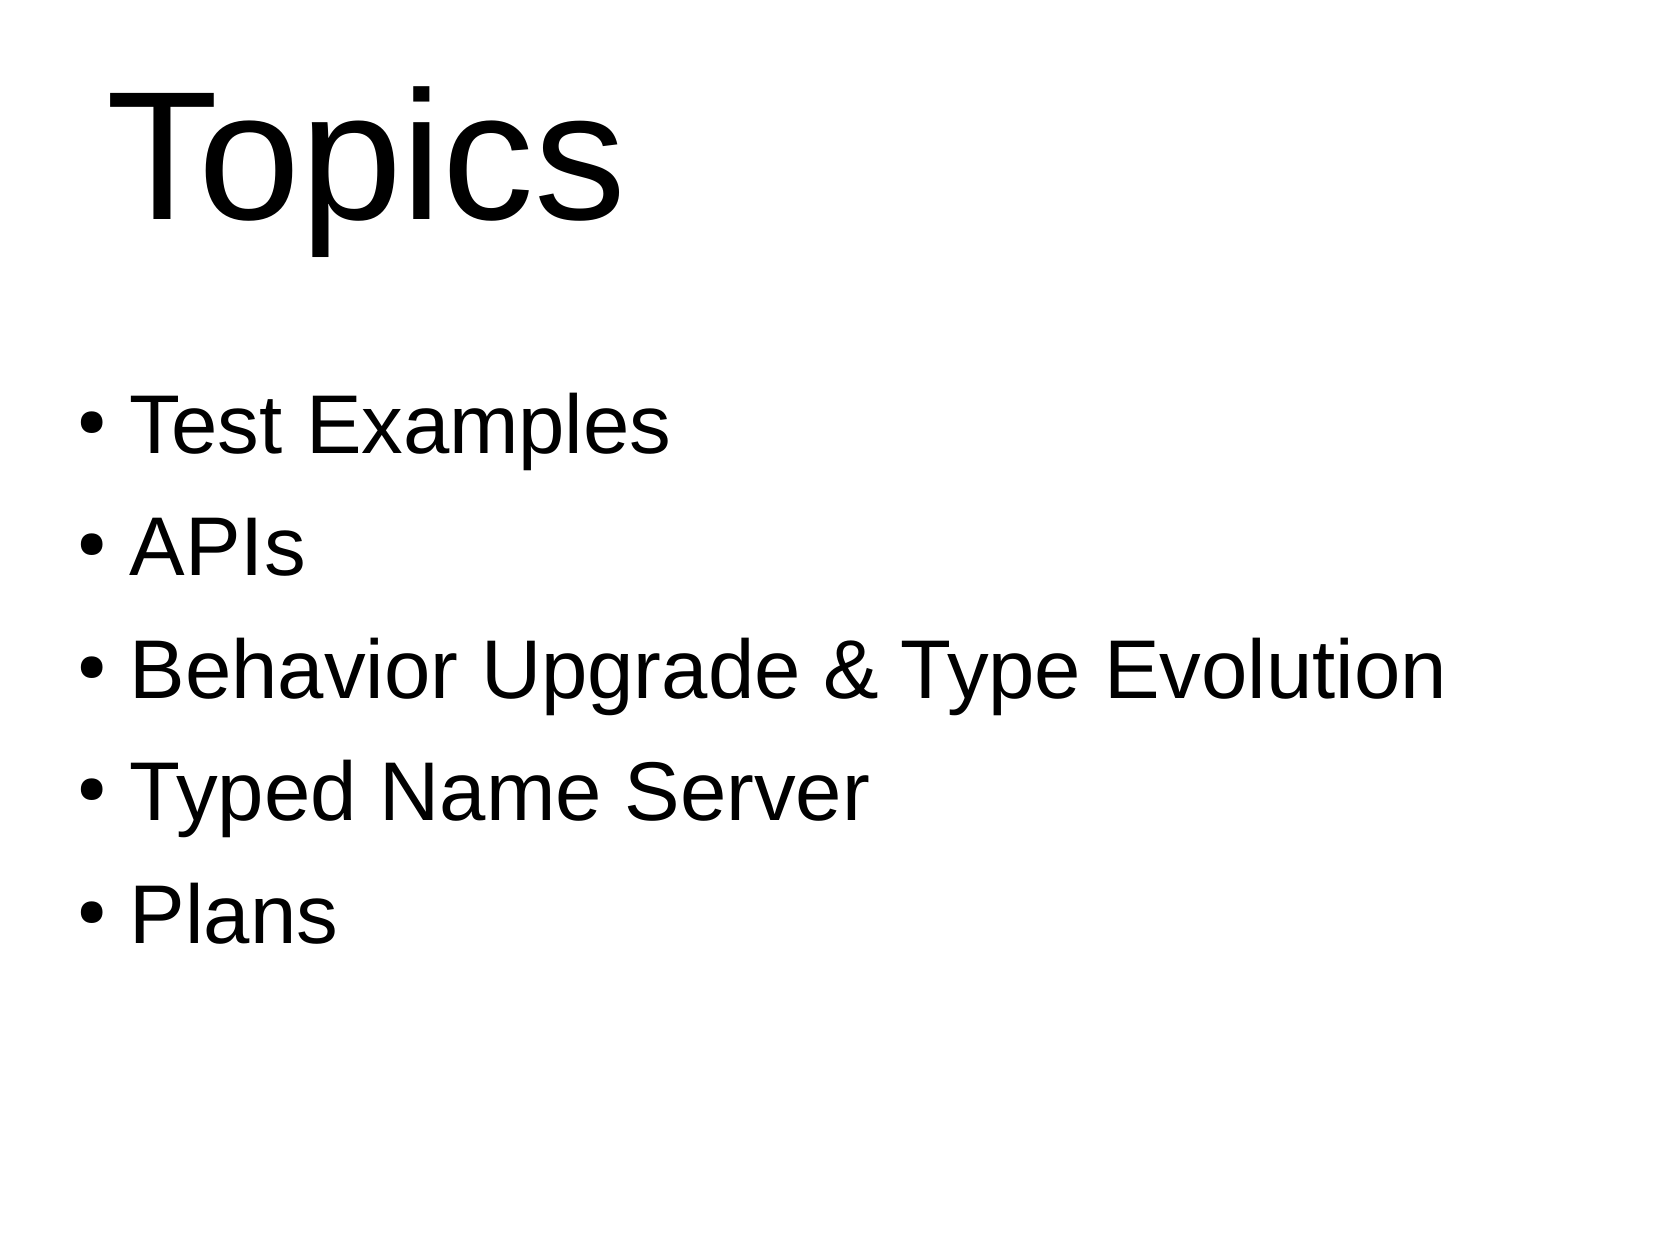

# Topics
Test Examples
APIs
Behavior Upgrade & Type Evolution
Typed Name Server
Plans